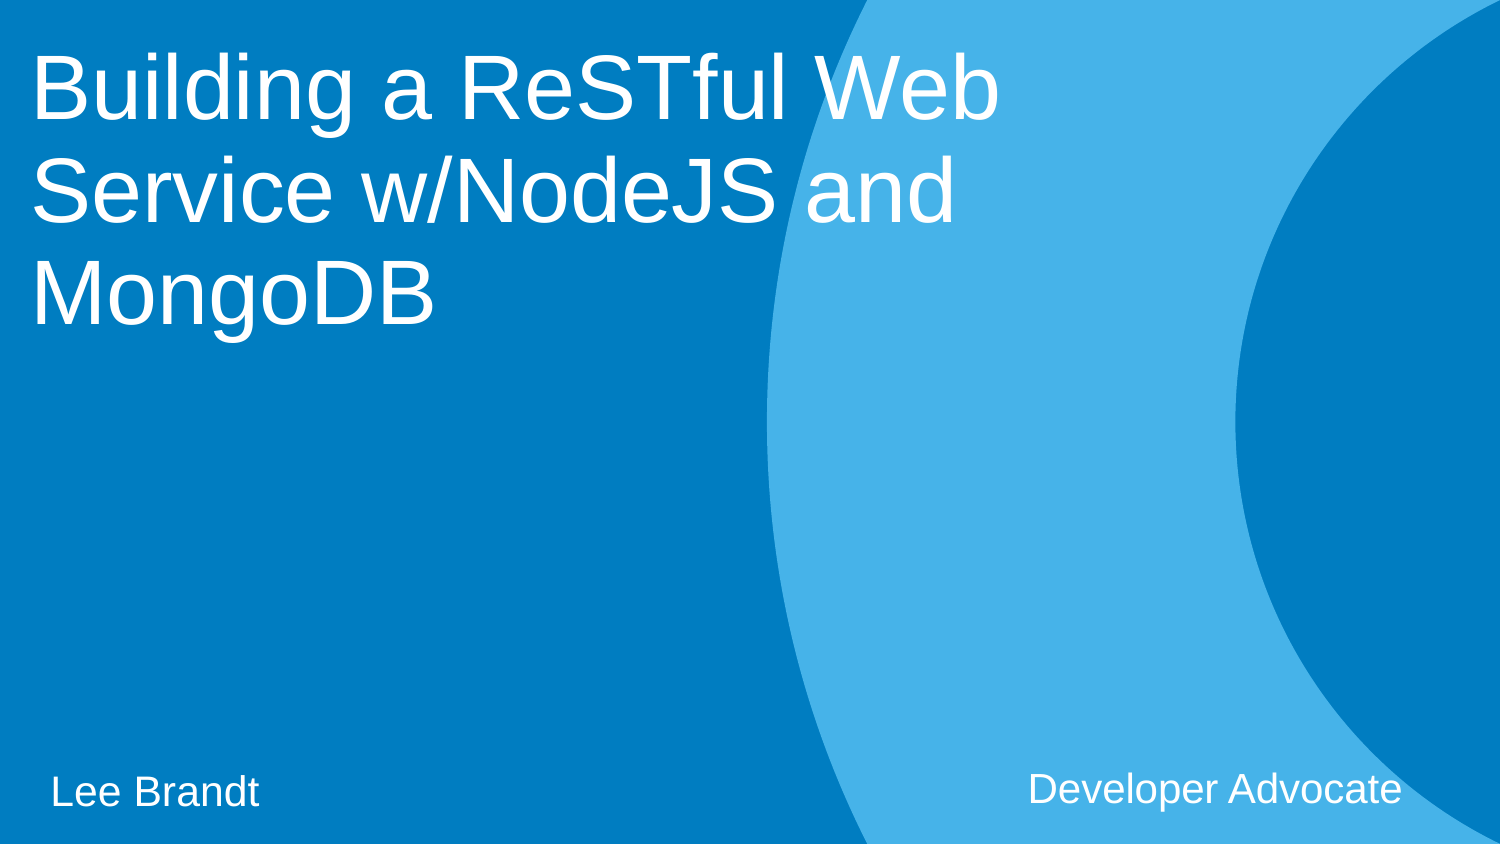

# Building a ReSTful Web Service w/NodeJS and MongoDB
Developer Advocate
Lee Brandt